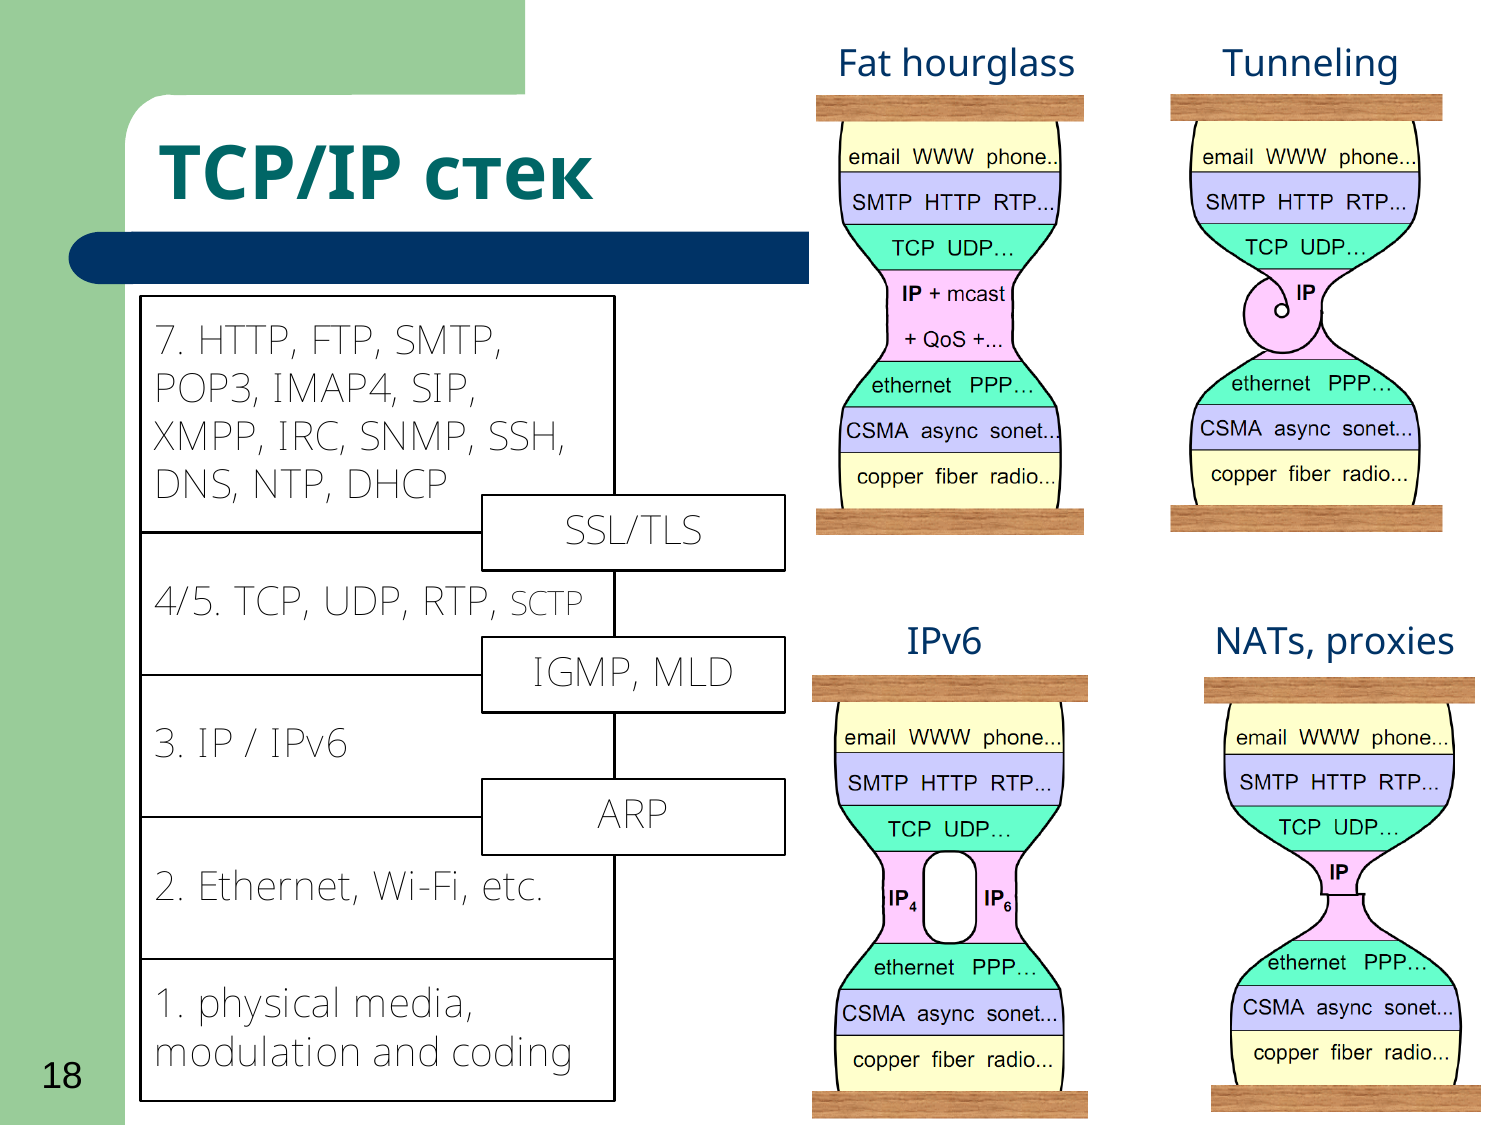

Fat hourglass
Tunneling
# TCP/IP стек
IPv6
NATs, proxies
18